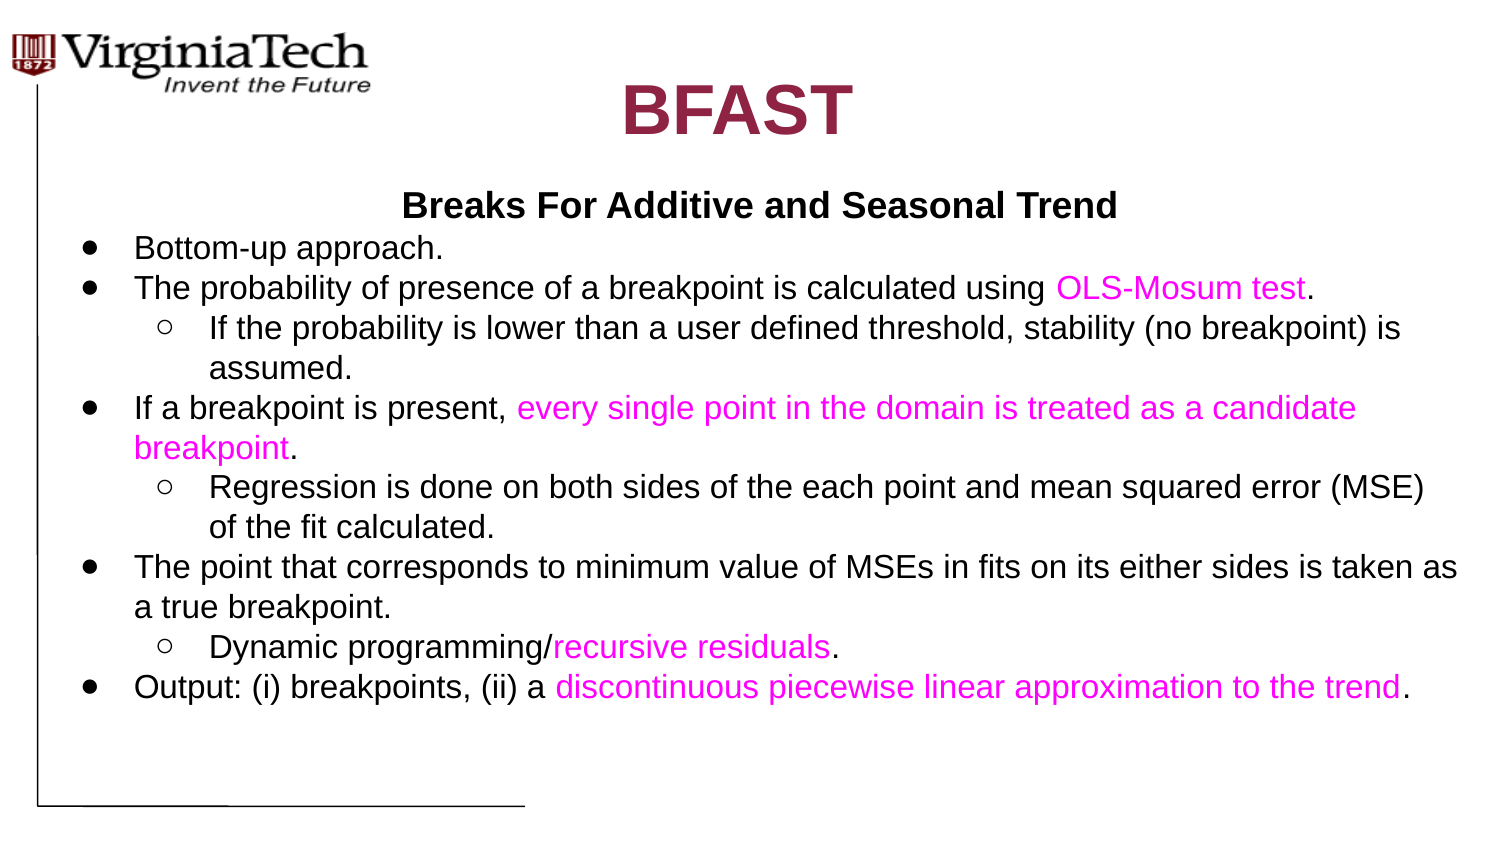

# BFAST
Breaks For Additive and Seasonal Trend
Bottom-up approach.
The probability of presence of a breakpoint is calculated using OLS-Mosum test.
If the probability is lower than a user defined threshold, stability (no breakpoint) is assumed.
If a breakpoint is present, every single point in the domain is treated as a candidate breakpoint.
Regression is done on both sides of the each point and mean squared error (MSE) of the fit calculated.
The point that corresponds to minimum value of MSEs in fits on its either sides is taken as a true breakpoint.
Dynamic programming/recursive residuals.
Output: (i) breakpoints, (ii) a discontinuous piecewise linear approximation to the trend.